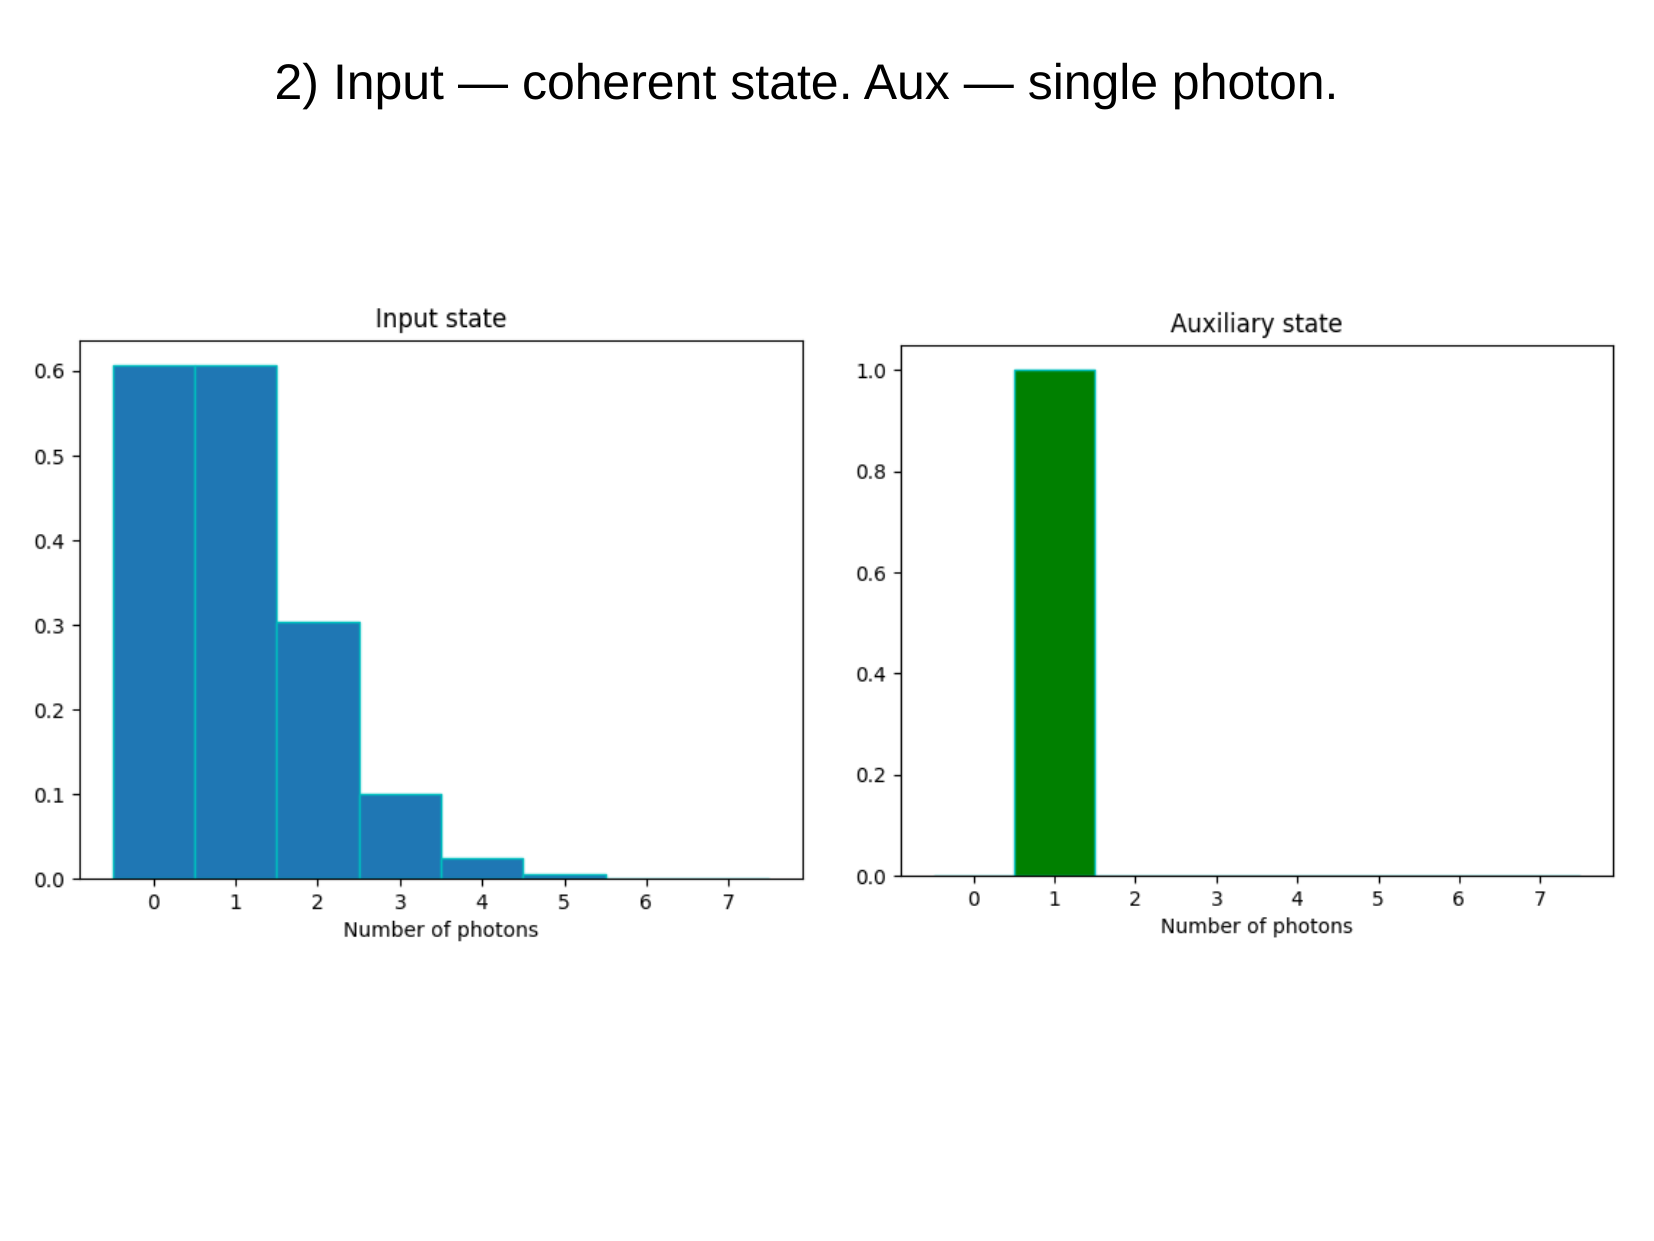

2) Input — coherent state. Aux — single photon.